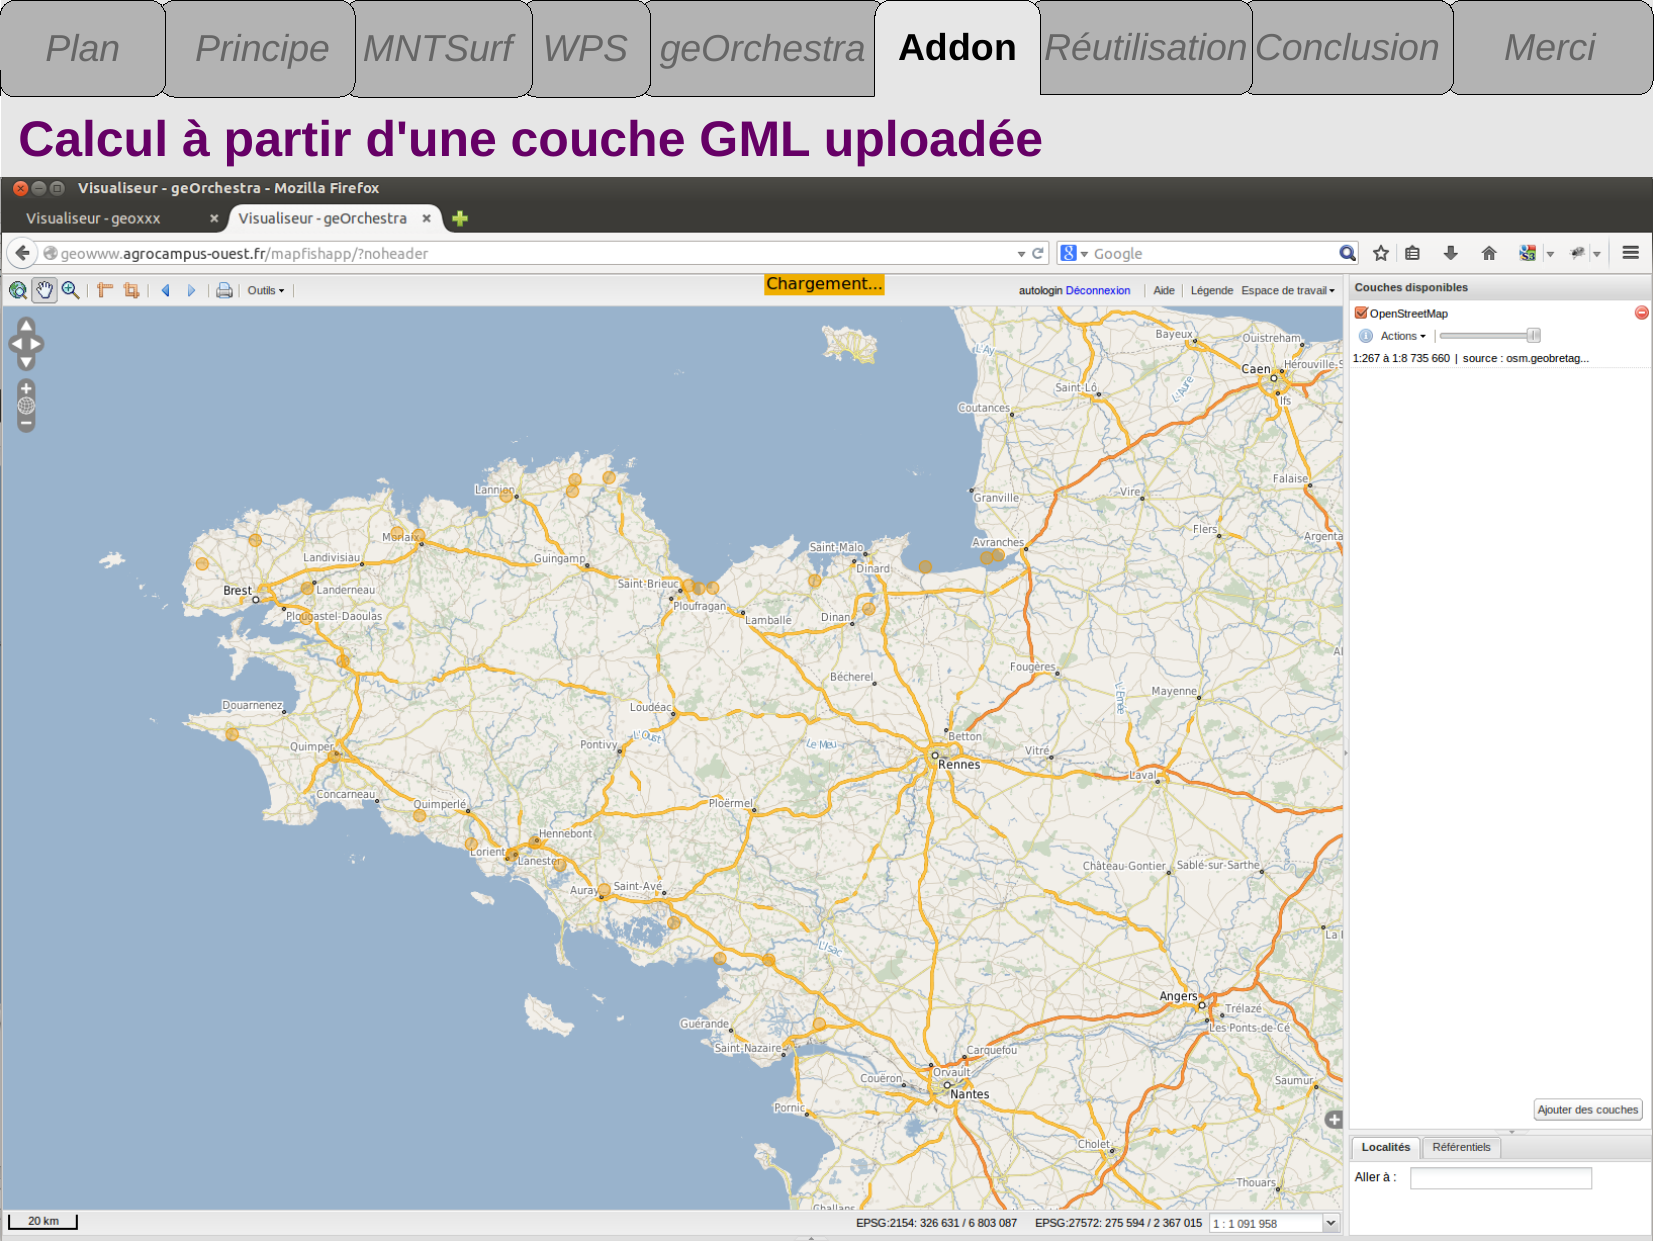

Plan
 Principe
WPS
geOrchestra
MNTSurf
Addon
 Réutilisation
Conclusion
Merci
Calcul à partir d'une couche GML uploadée